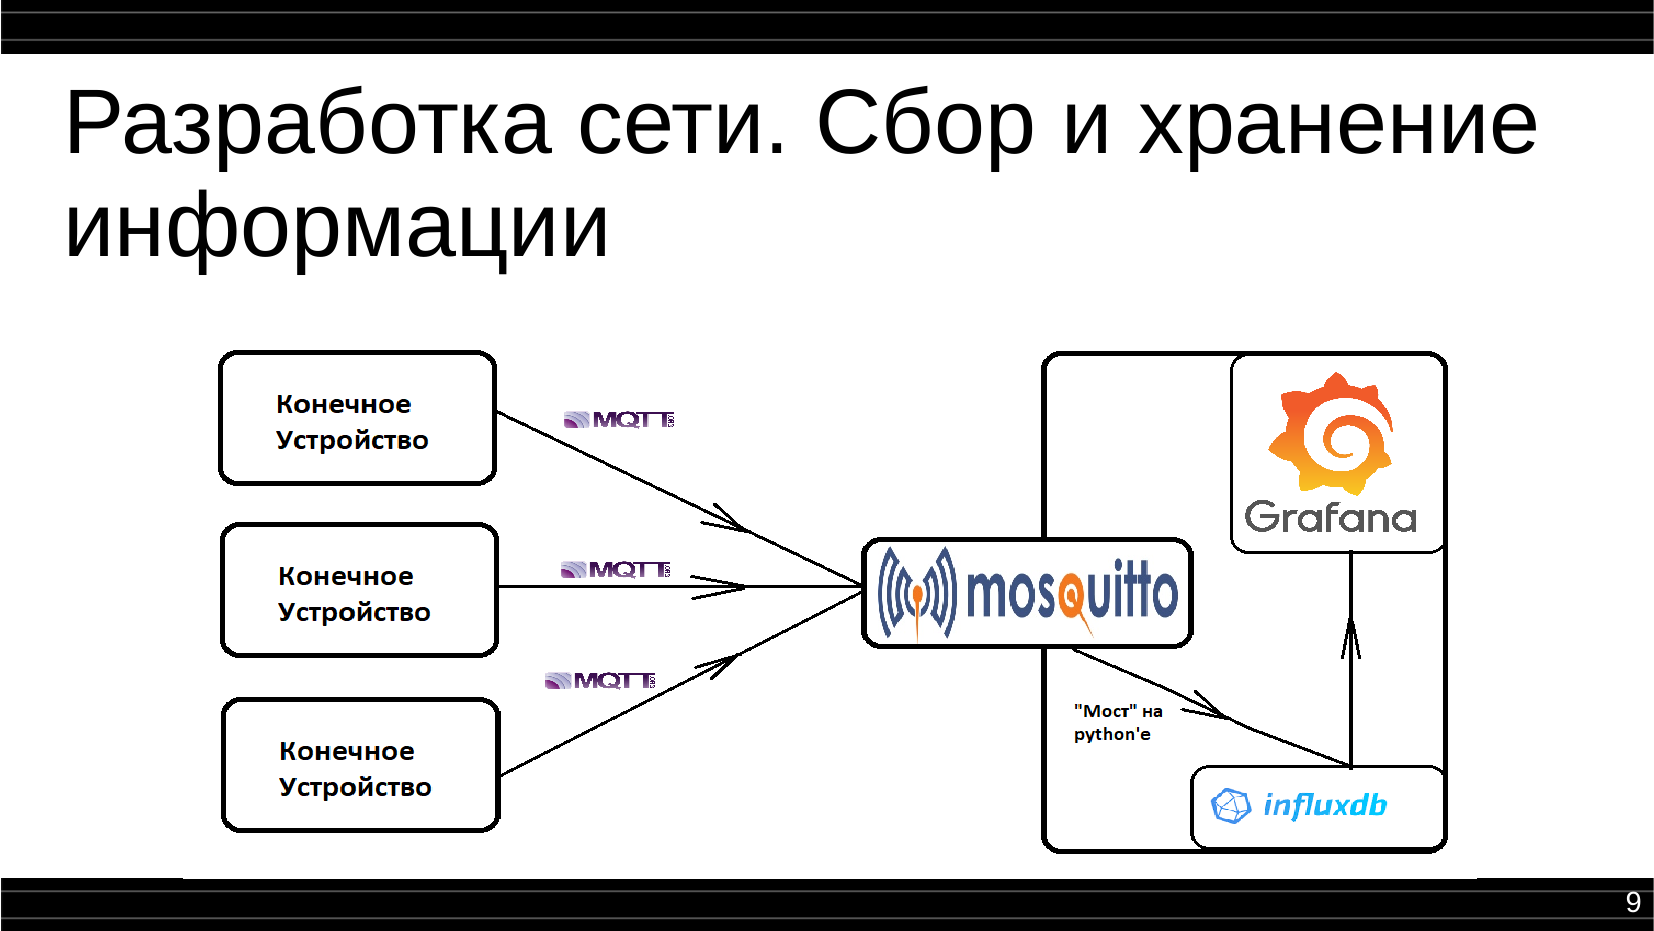

# Разработка сети. Сбор и хранение информации